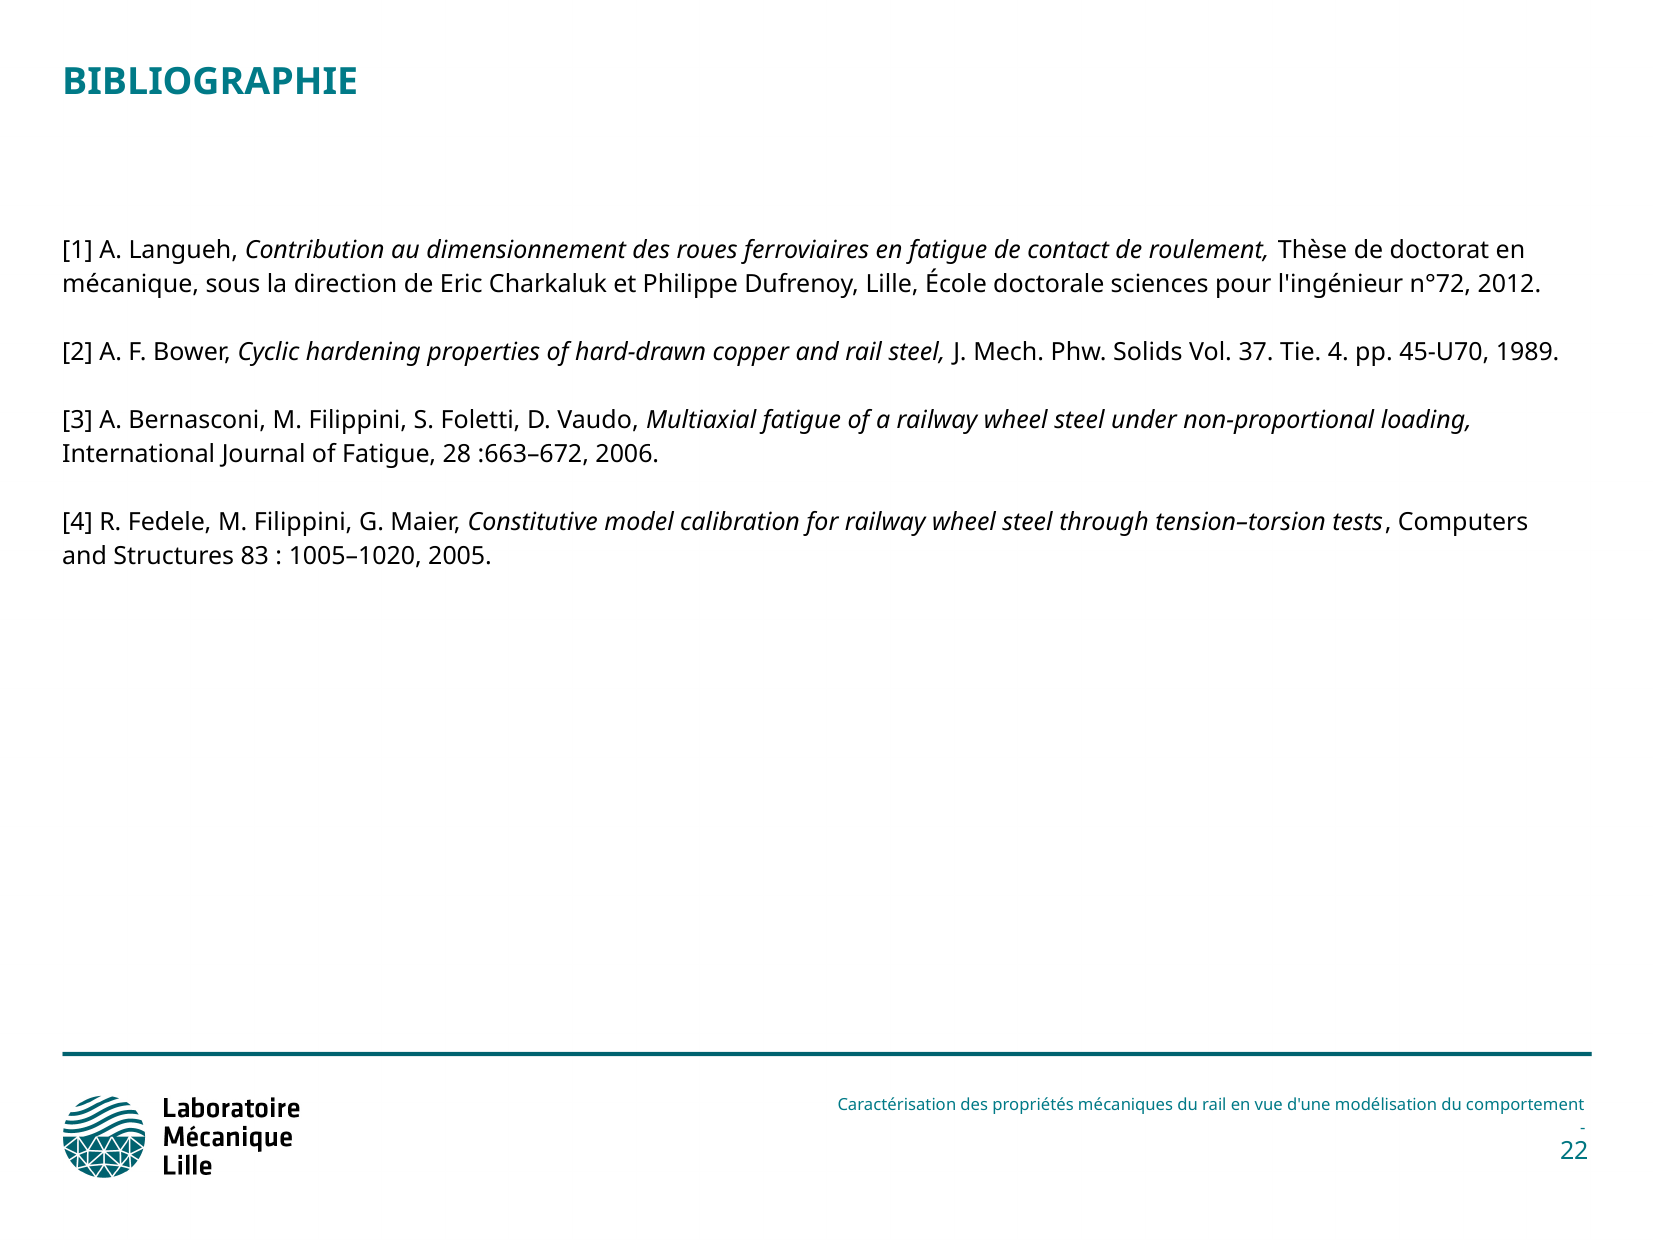

BIBLIOGRAPHIE
[1] A. Langueh, Contribution au dimensionnement des roues ferroviaires en fatigue de contact de roulement, Thèse de doctorat en mécanique, sous la direction de Eric Charkaluk et Philippe Dufrenoy, Lille, École doctorale sciences pour l'ingénieur n°72, 2012.
[2] A. F. Bower, Cyclic hardening properties of hard-drawn copper and rail steel, J. Mech. Phw. Solids Vol. 37. Tie. 4. pp. 45-U70, 1989.
[3] A. Bernasconi, M. Filippini, S. Foletti, D. Vaudo, Multiaxial fatigue of a railway wheel steel under non-proportional loading, International Journal of Fatigue, 28 :663–672, 2006.
[4] R. Fedele, M. Filippini, G. Maier, Constitutive model calibration for railway wheel steel through tension–torsion tests, Computers and Structures 83 : 1005–1020, 2005.
22